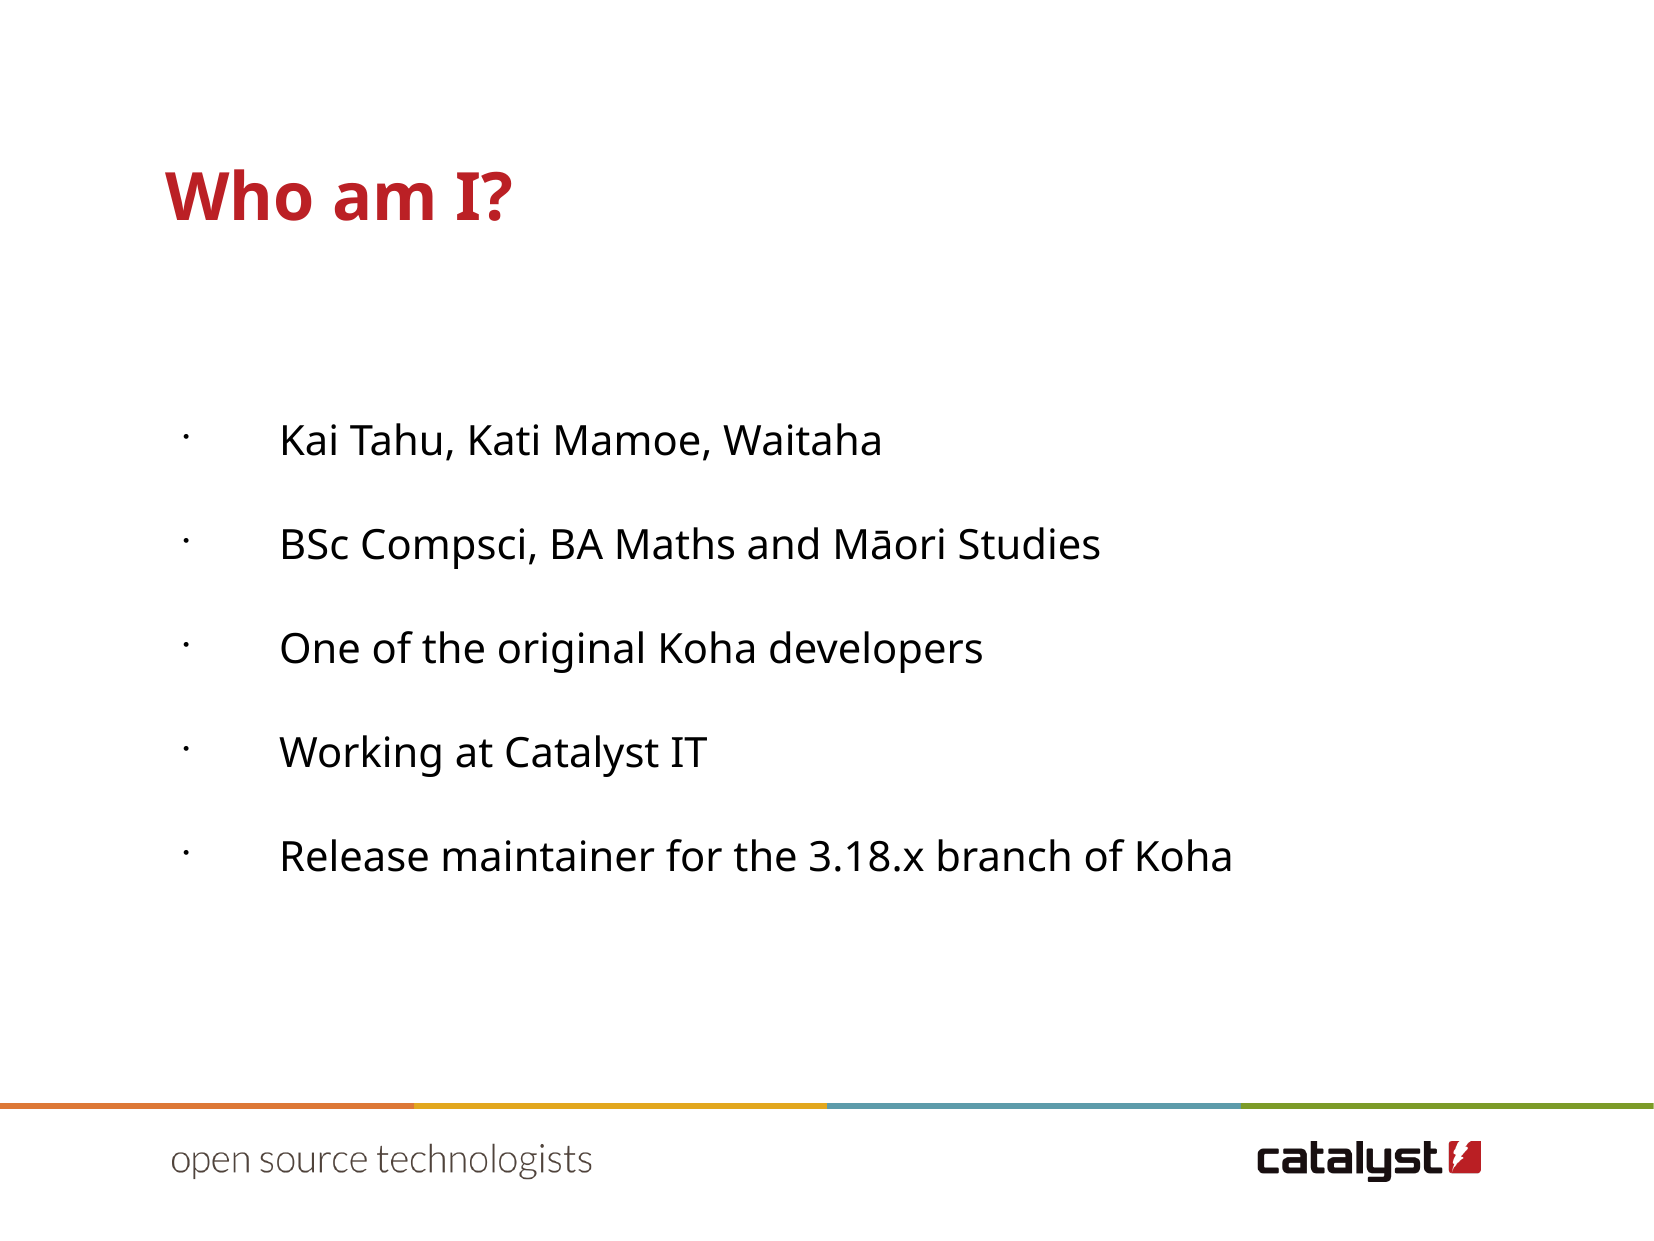

# Who am I?
 Kai Tahu, Kati Mamoe, Waitaha
 BSc Compsci, BA Maths and Māori Studies
 One of the original Koha developers
 Working at Catalyst IT
 Release maintainer for the 3.18.x branch of Koha